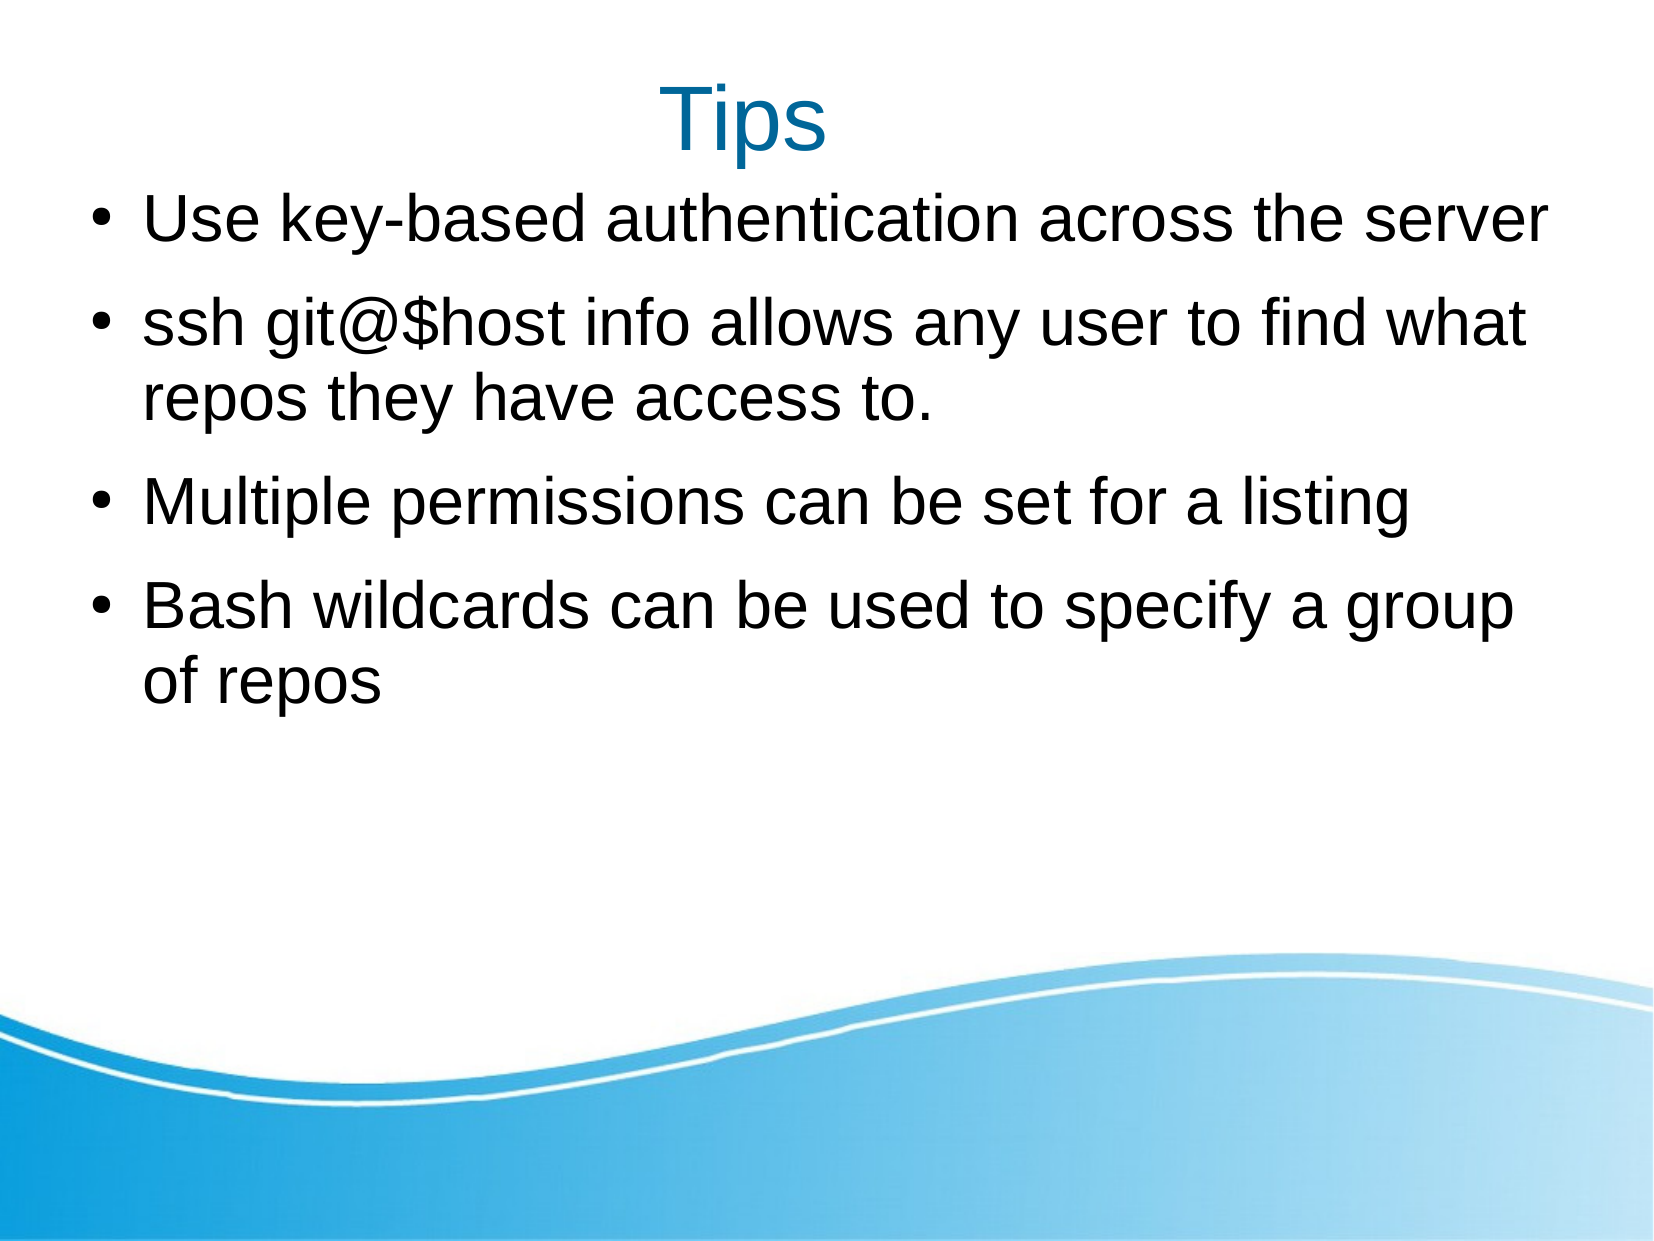

# Tips
Use key-based authentication across the server
ssh git@$host info allows any user to find what repos they have access to.
Multiple permissions can be set for a listing
Bash wildcards can be used to specify a group of repos